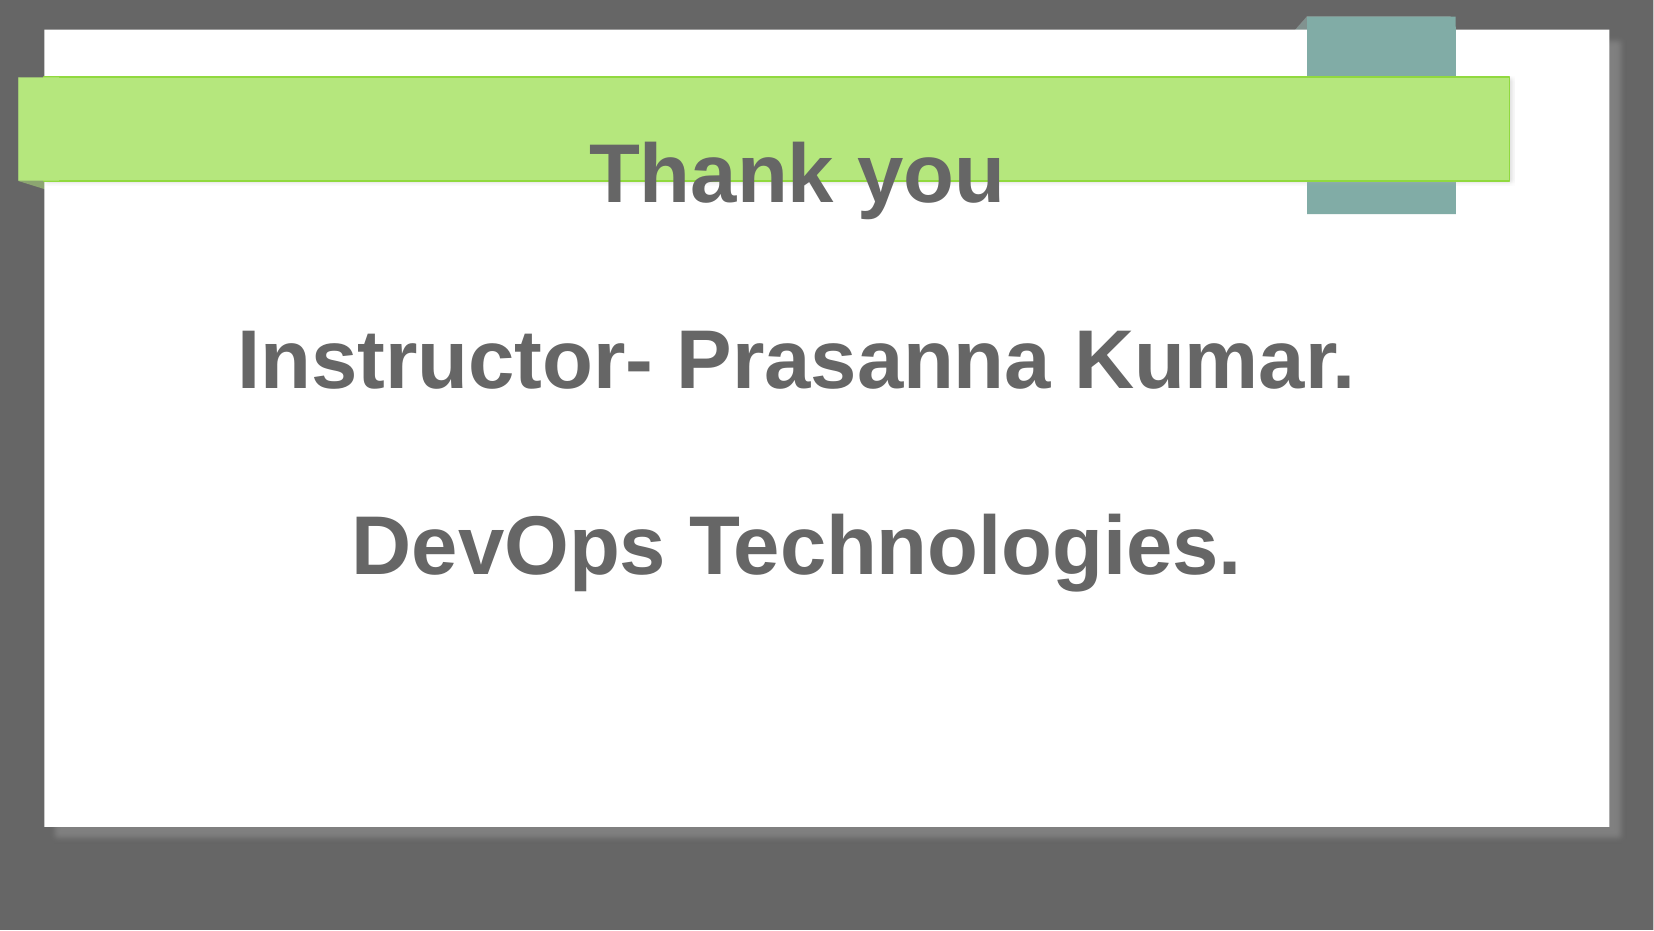

# Thank you
Instructor- Prasanna Kumar.
DevOps Technologies.